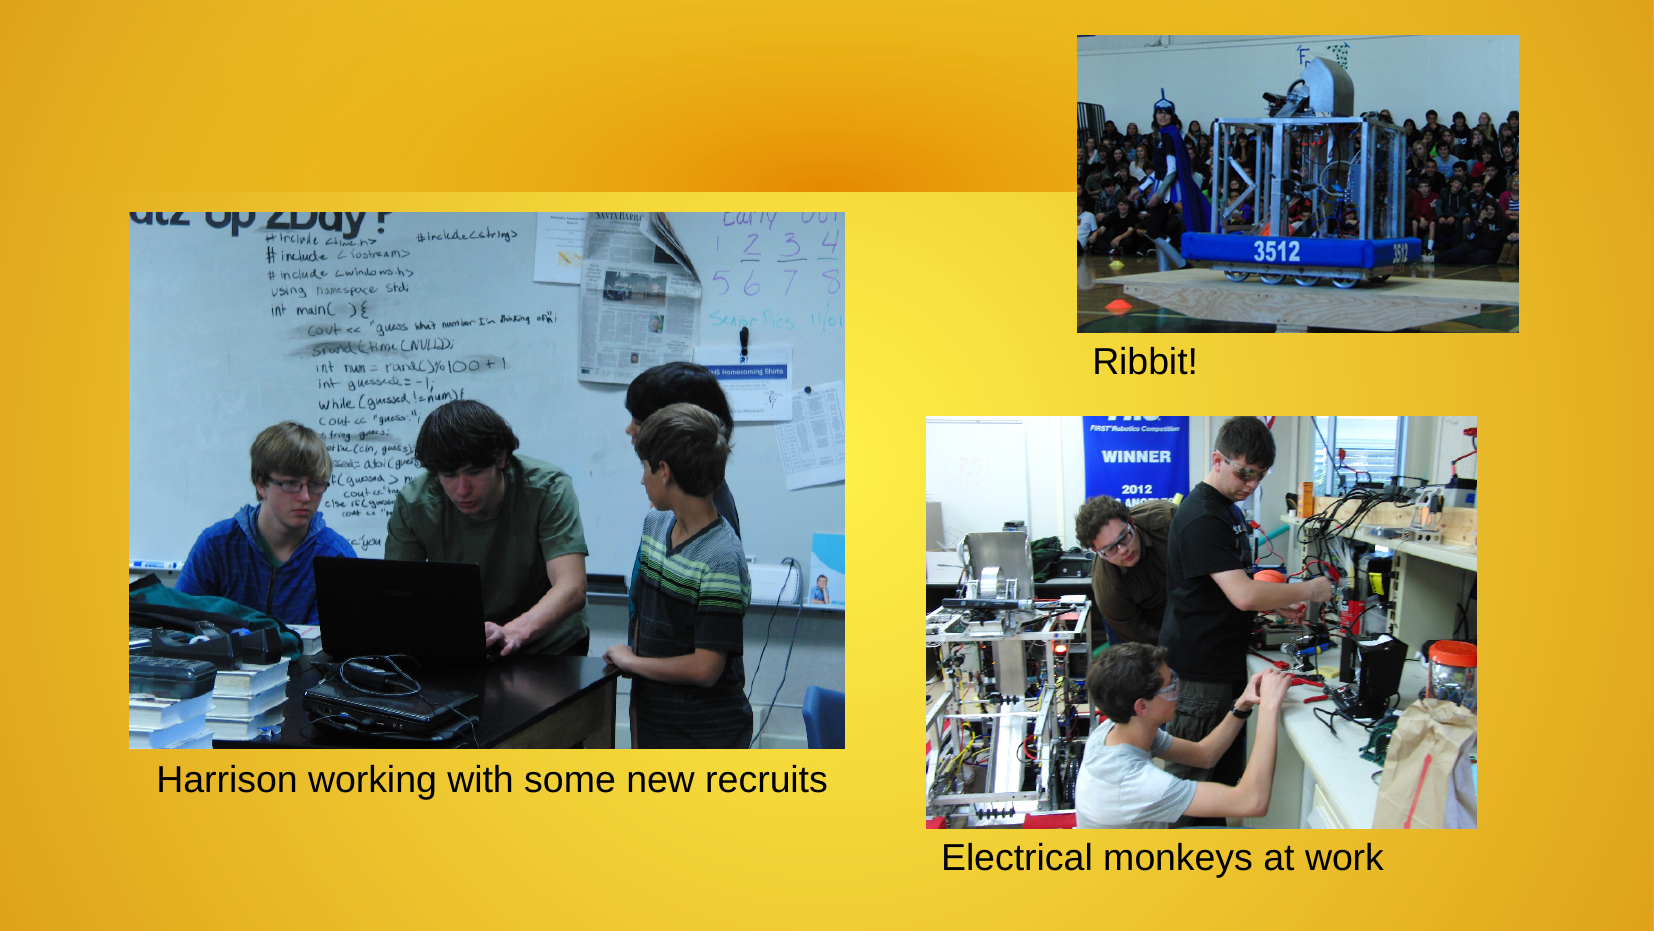

#
Ribbit!
Harrison working with some new recruits
Electrical monkeys at work